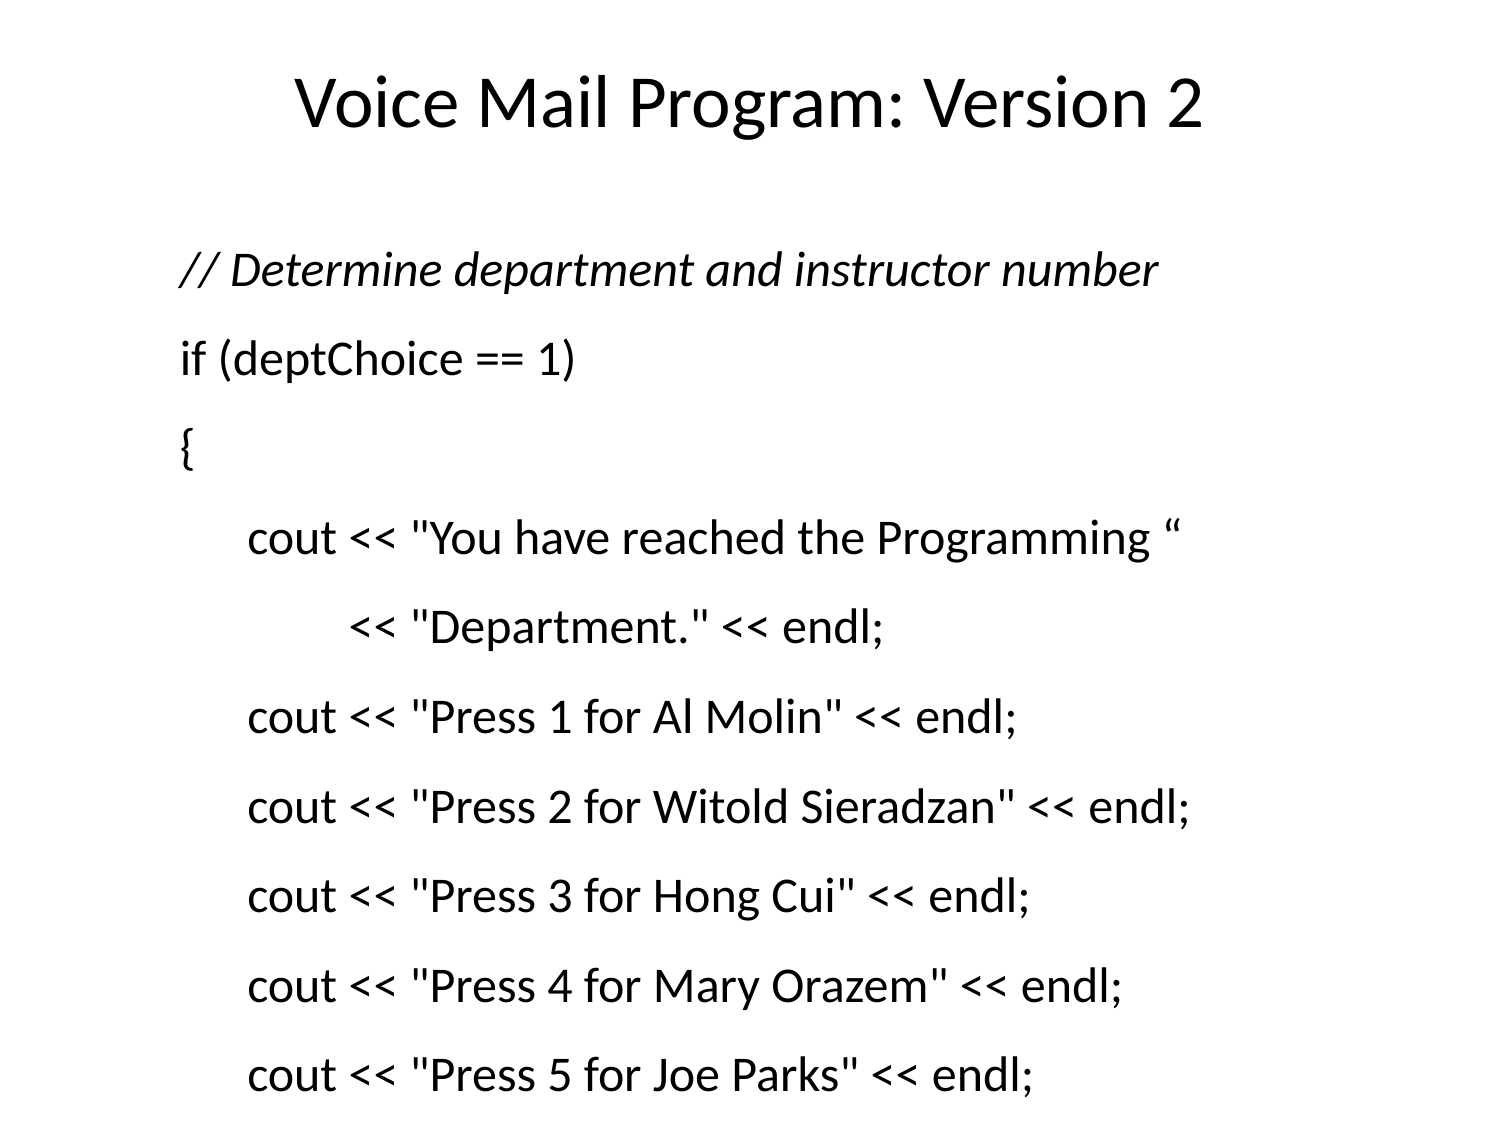

# Voice Mail Program: Version 2
	 // Determine department and instructor number
 if (deptChoice == 1)
 {
 cout << "You have reached the Programming “
 << "Department." << endl;
 cout << "Press 1 for Al Molin" << endl;
 cout << "Press 2 for Witold Sieradzan" << endl;
 cout << "Press 3 for Hong Cui" << endl;
 cout << "Press 4 for Mary Orazem" << endl;
 cout << "Press 5 for Joe Parks" << endl;
 cout << "Press any other number to go to the secretary“
 << endl;
 cin >> instChoice;